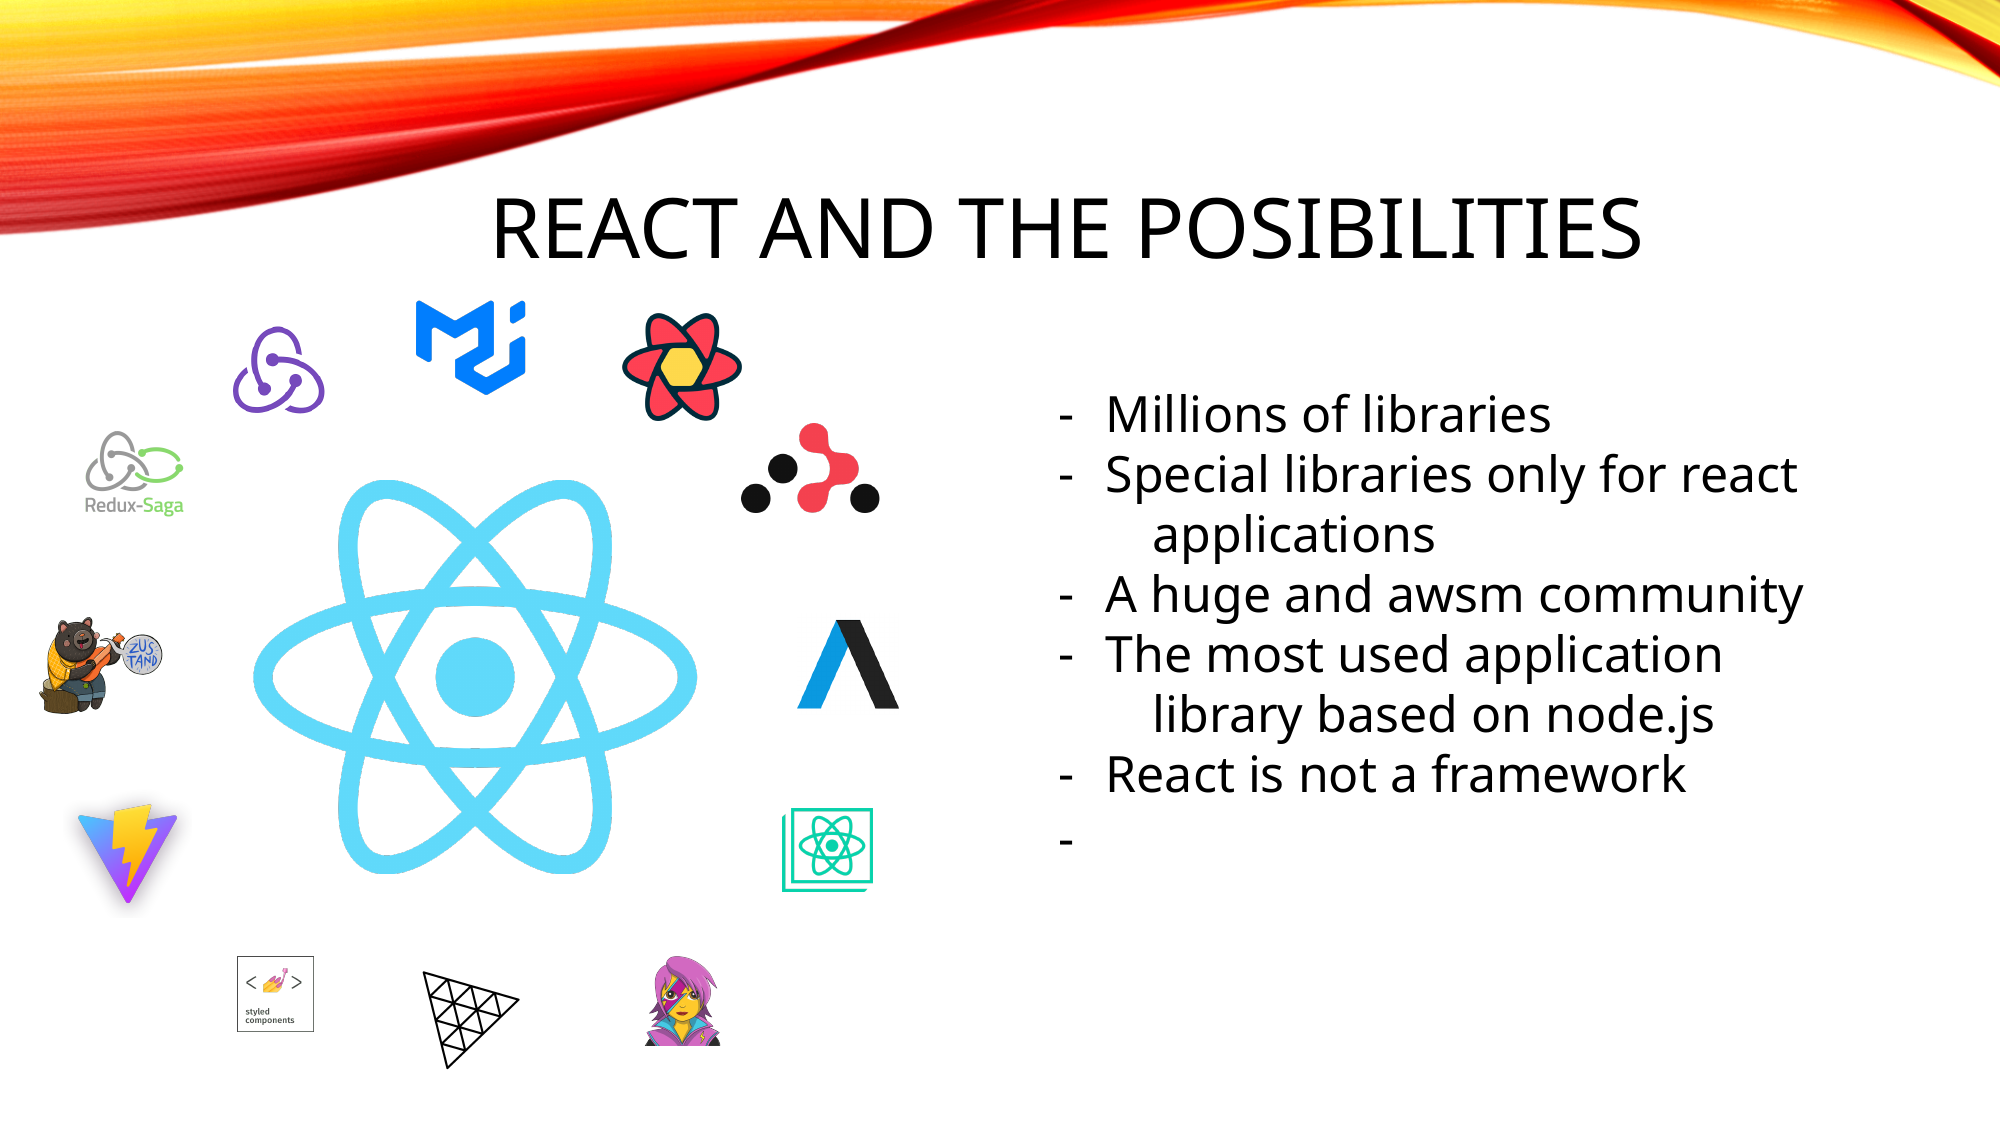

# React and the posibilities
Millions of libraries
Special libraries only for react applications
A huge and awsm community
The most used application library based on node.js
React is not a framework